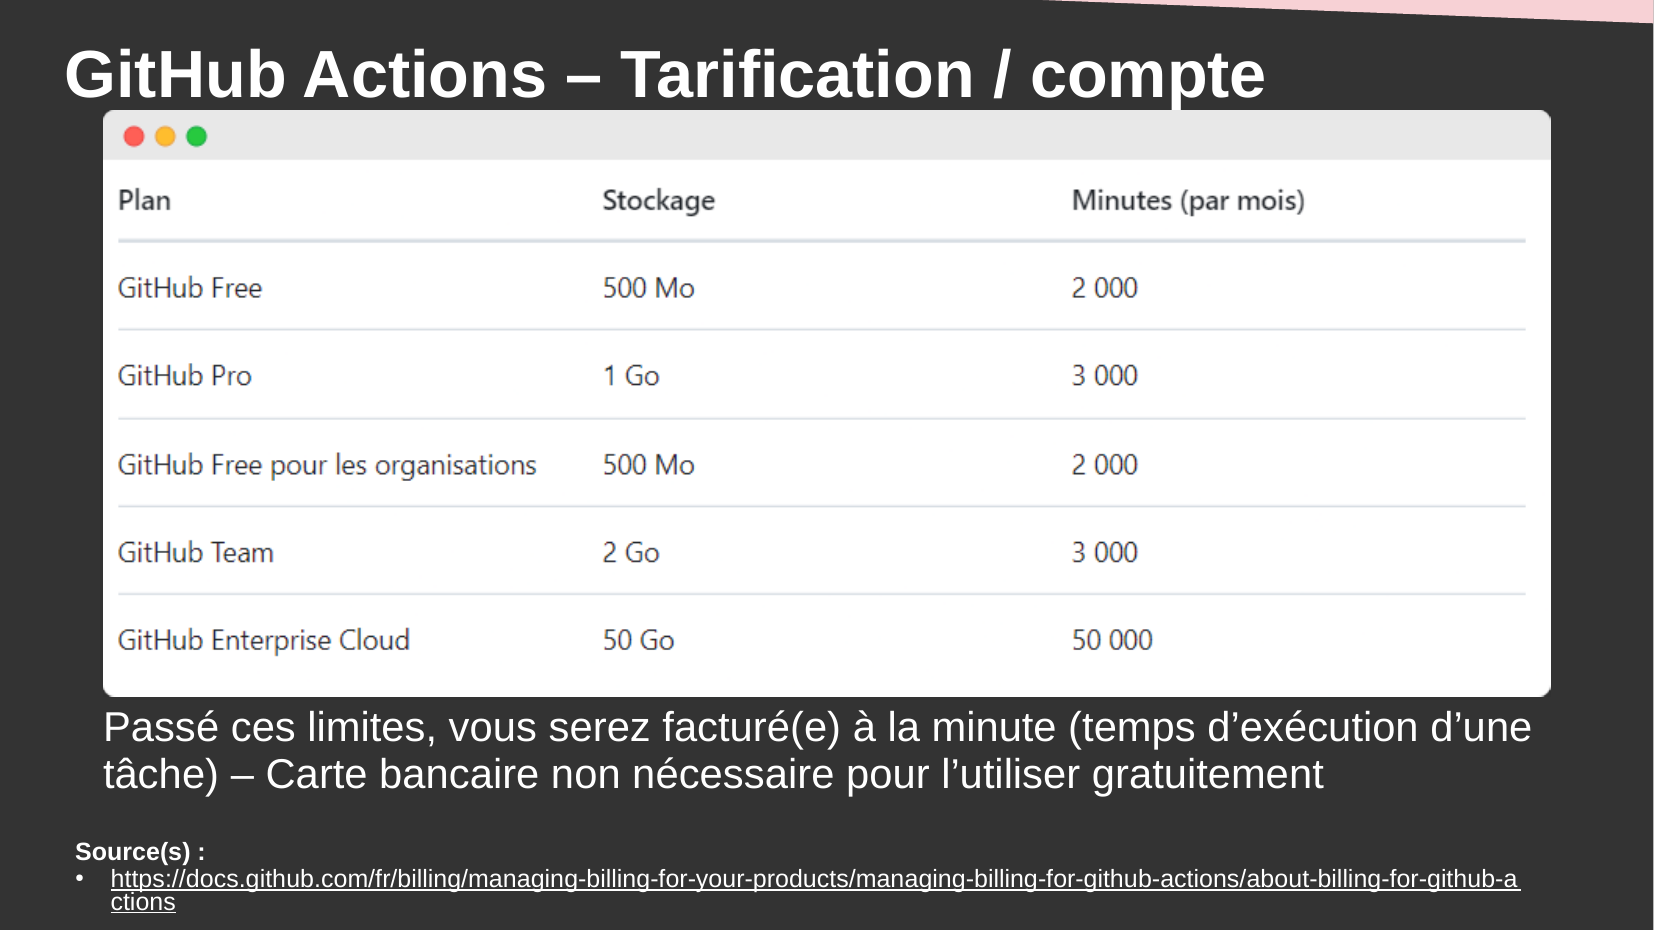

# GitHub Actions – Tarification / compte
Passé ces limites, vous serez facturé(e) à la minute (temps d’exécution d’une tâche) – Carte bancaire non nécessaire pour l’utiliser gratuitement
Source(s) :
https://docs.github.com/fr/billing/managing-billing-for-your-products/managing-billing-for-github-actions/about-billing-for-github-actions